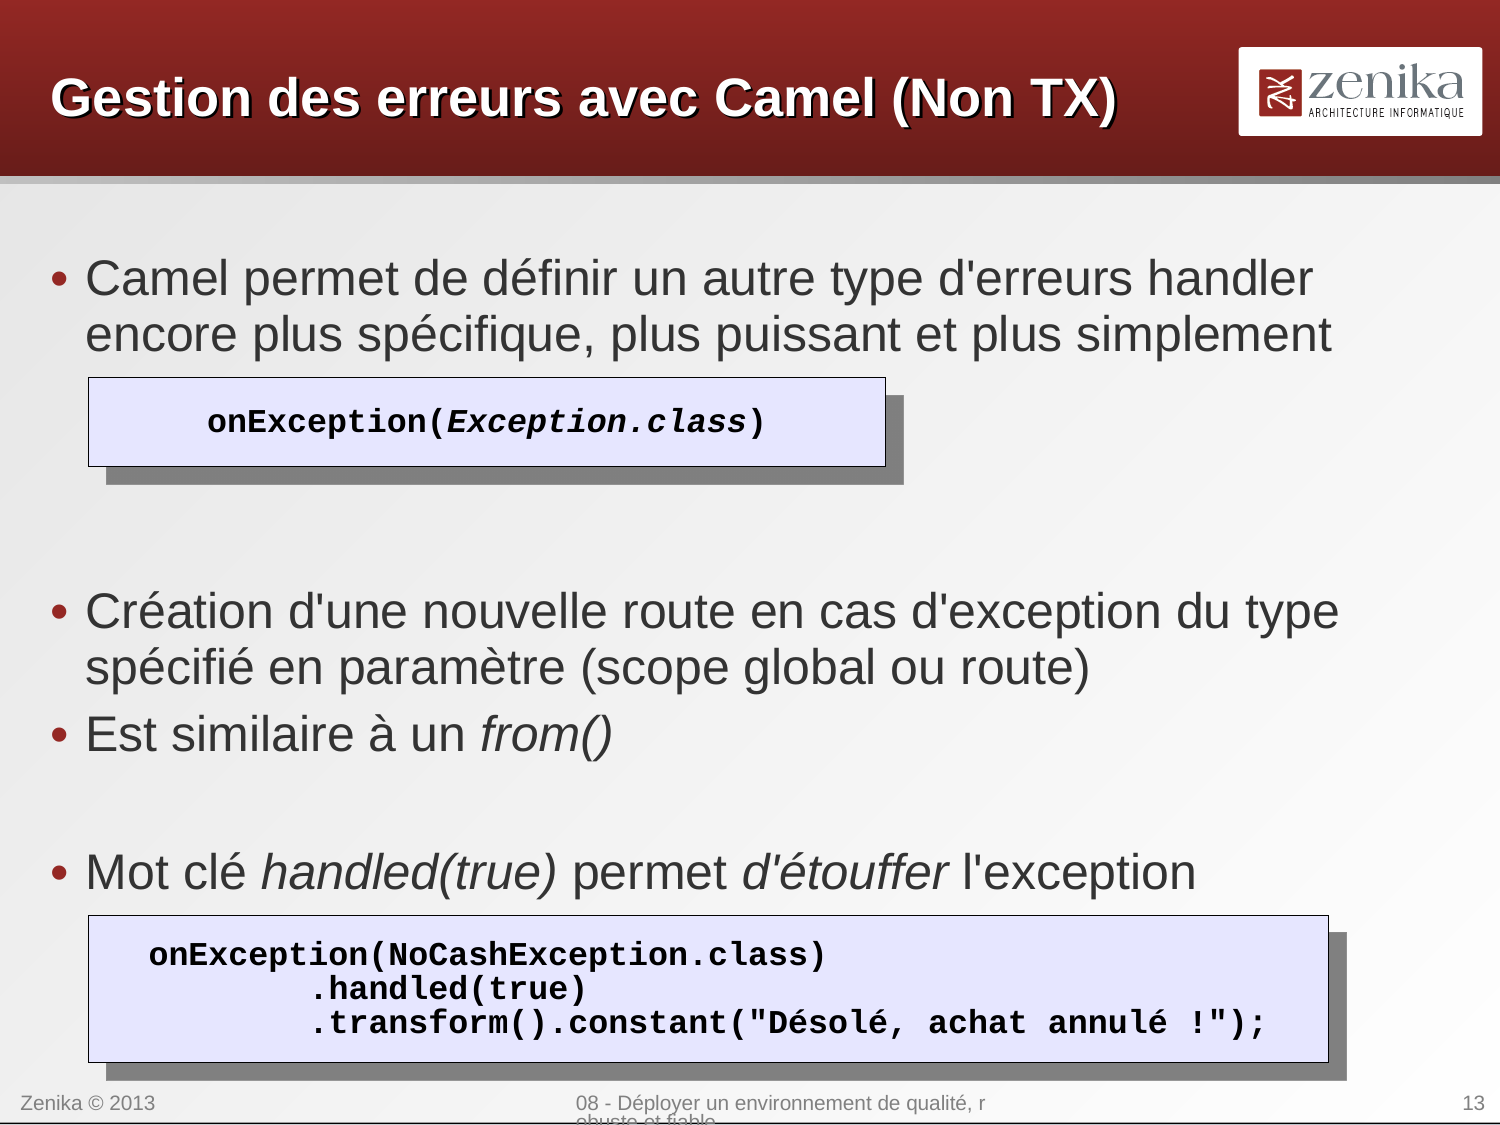

# Gestion des erreurs avec Camel (Non TX)
Camel permet de définir un autre type d'erreurs handler encore plus spécifique, plus puissant et plus simplement
Création d'une nouvelle route en cas d'exception du type spécifié en paramètre (scope global ou route)
Est similaire à un from()
Mot clé handled(true) permet d'étouffer l'exception
onException(Exception.class)
onException(NoCashException.class)
 .handled(true)
 .transform().constant("Désolé, achat annulé !");